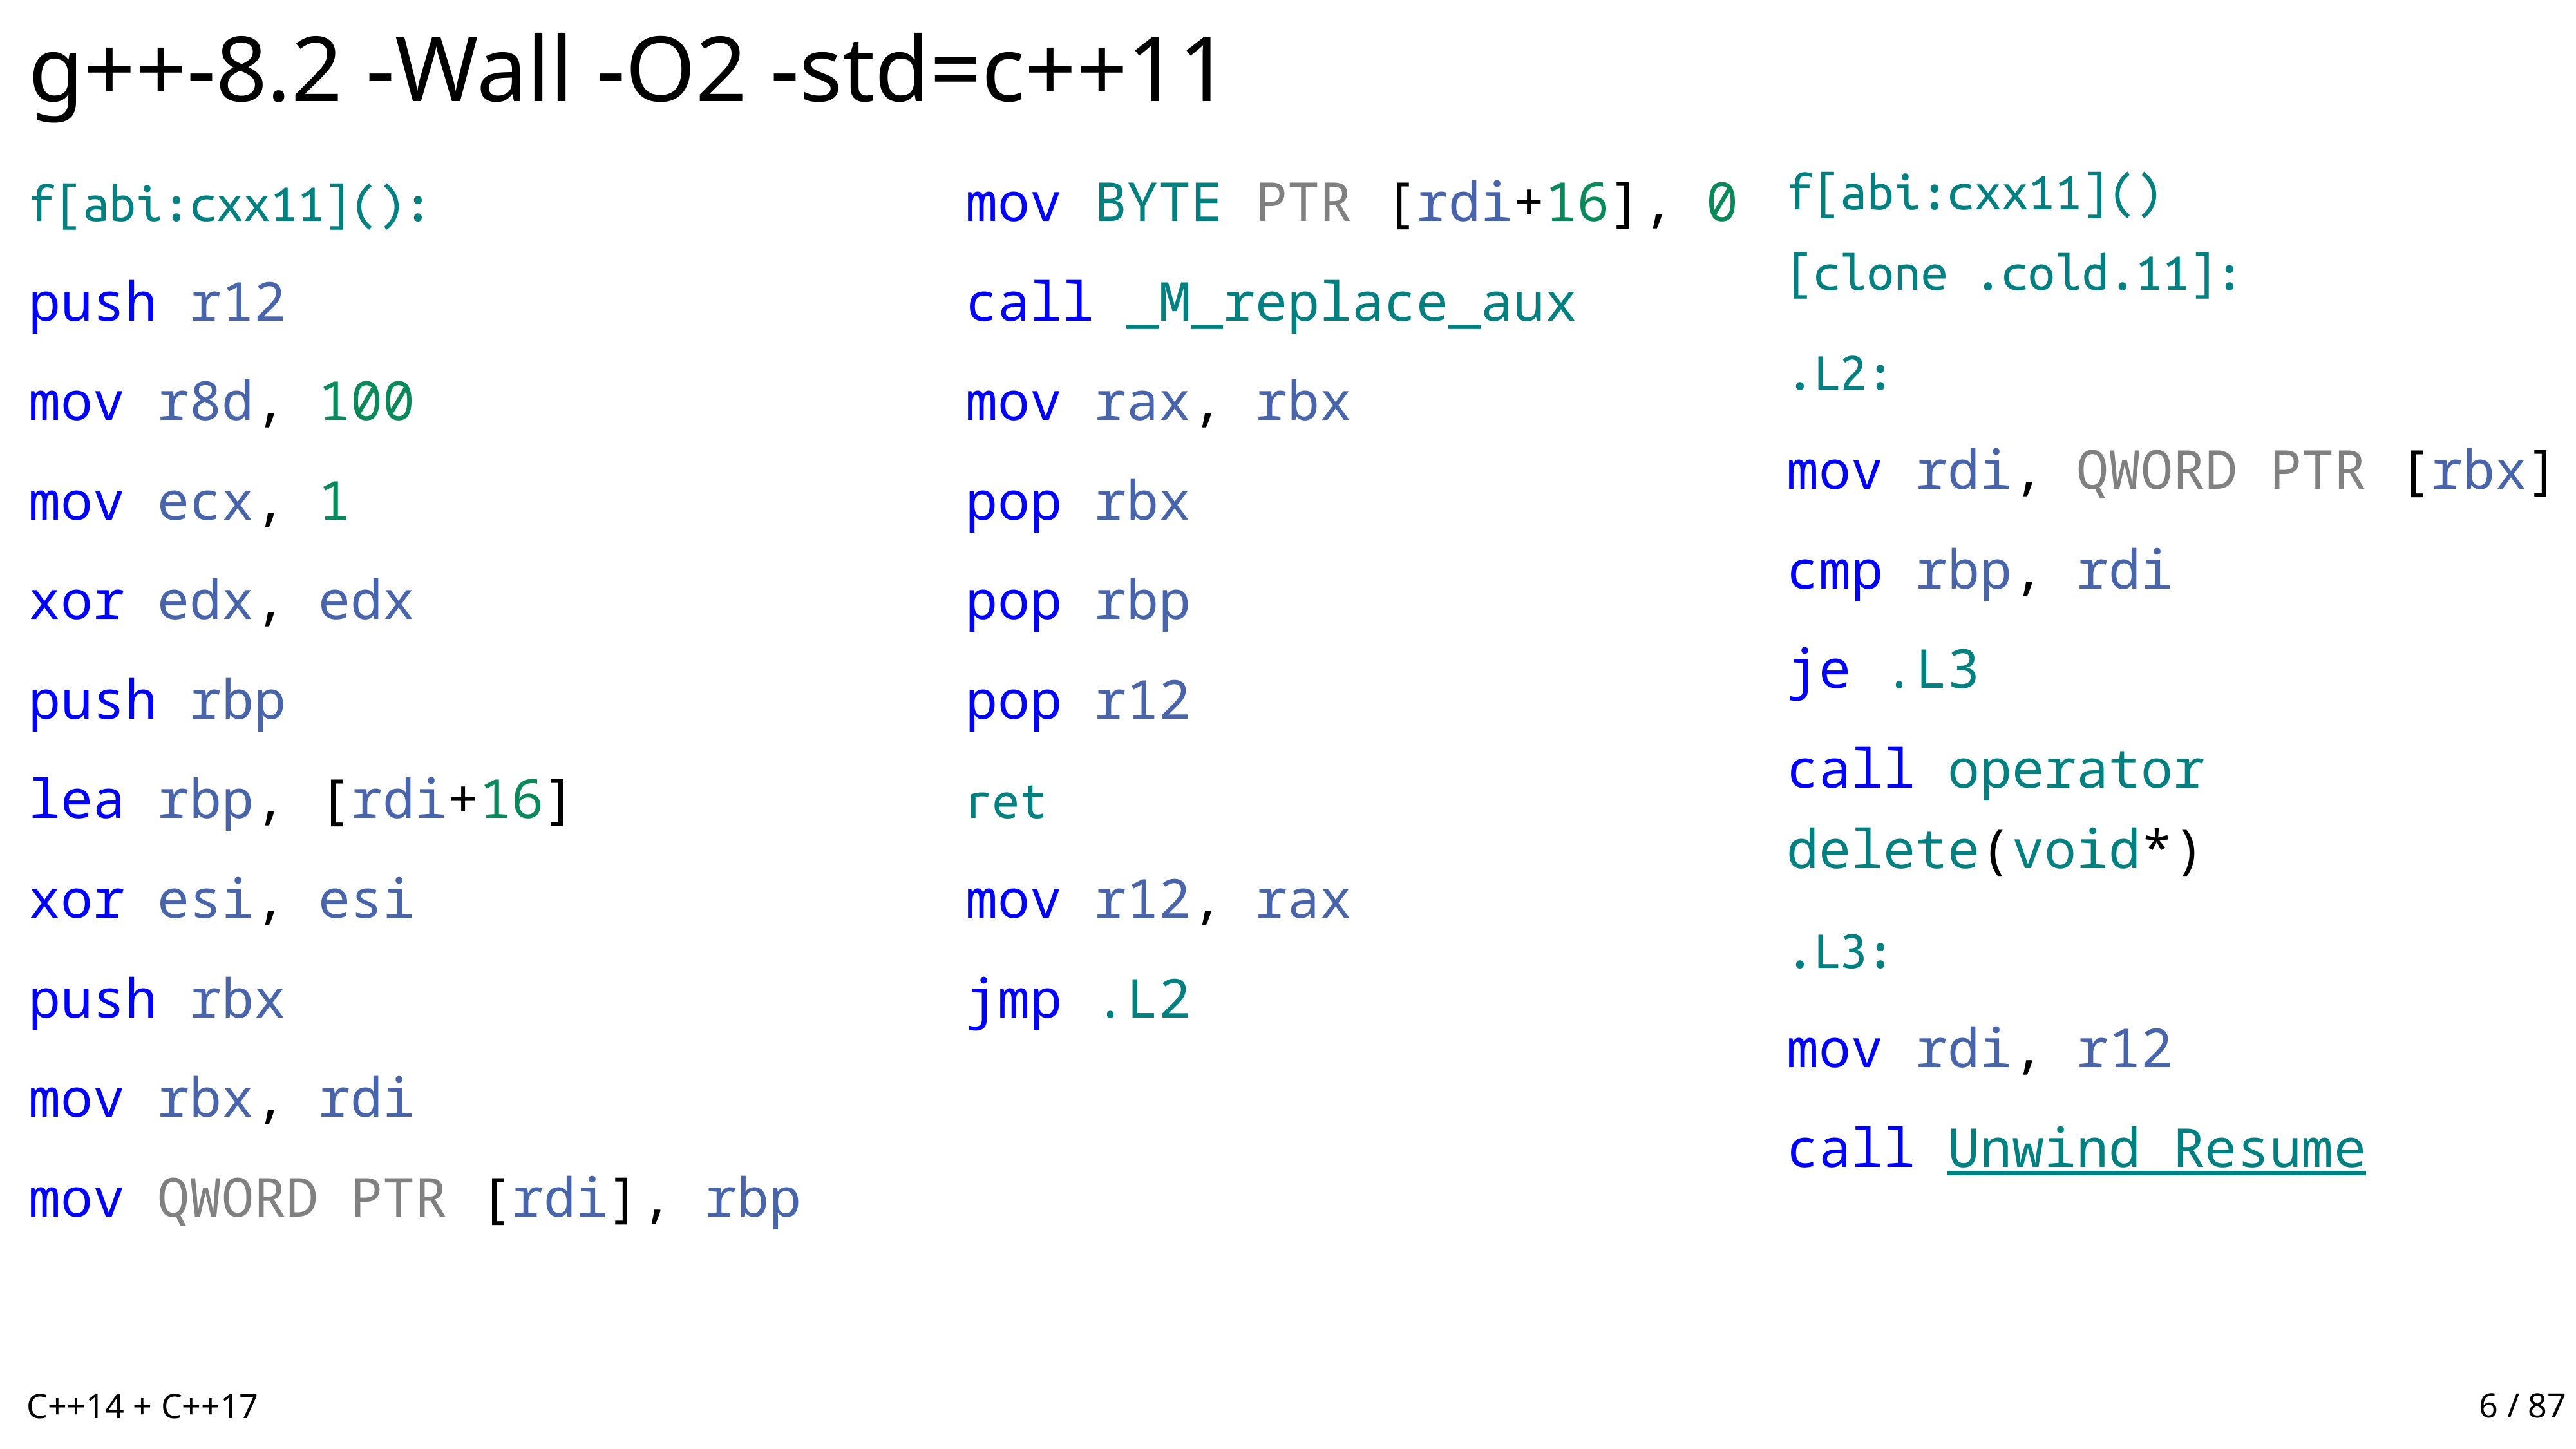

# g++-8.2 -Wall -O2 -std=c++11
f[abi:cxx11]() [clone .cold.11]:
.L2:
mov rdi, QWORD PTR [rbx]
cmp rbp, rdi
je .L3
call operator delete(void*)
.L3:
mov rdi, r12
call Unwind_Resume
f[abi:cxx11]():
push r12
mov r8d, 100
mov ecx, 1
xor edx, edx
push rbp
lea rbp, [rdi+16]
xor esi, esi
push rbx
mov rbx, rdi
mov QWORD PTR [rdi], rbp
mov BYTE PTR [rdi+16], 0
call _M_replace_aux
mov rax, rbx
pop rbx
pop rbp
pop r12
ret
mov r12, rax
jmp .L2
C++14 + C++17